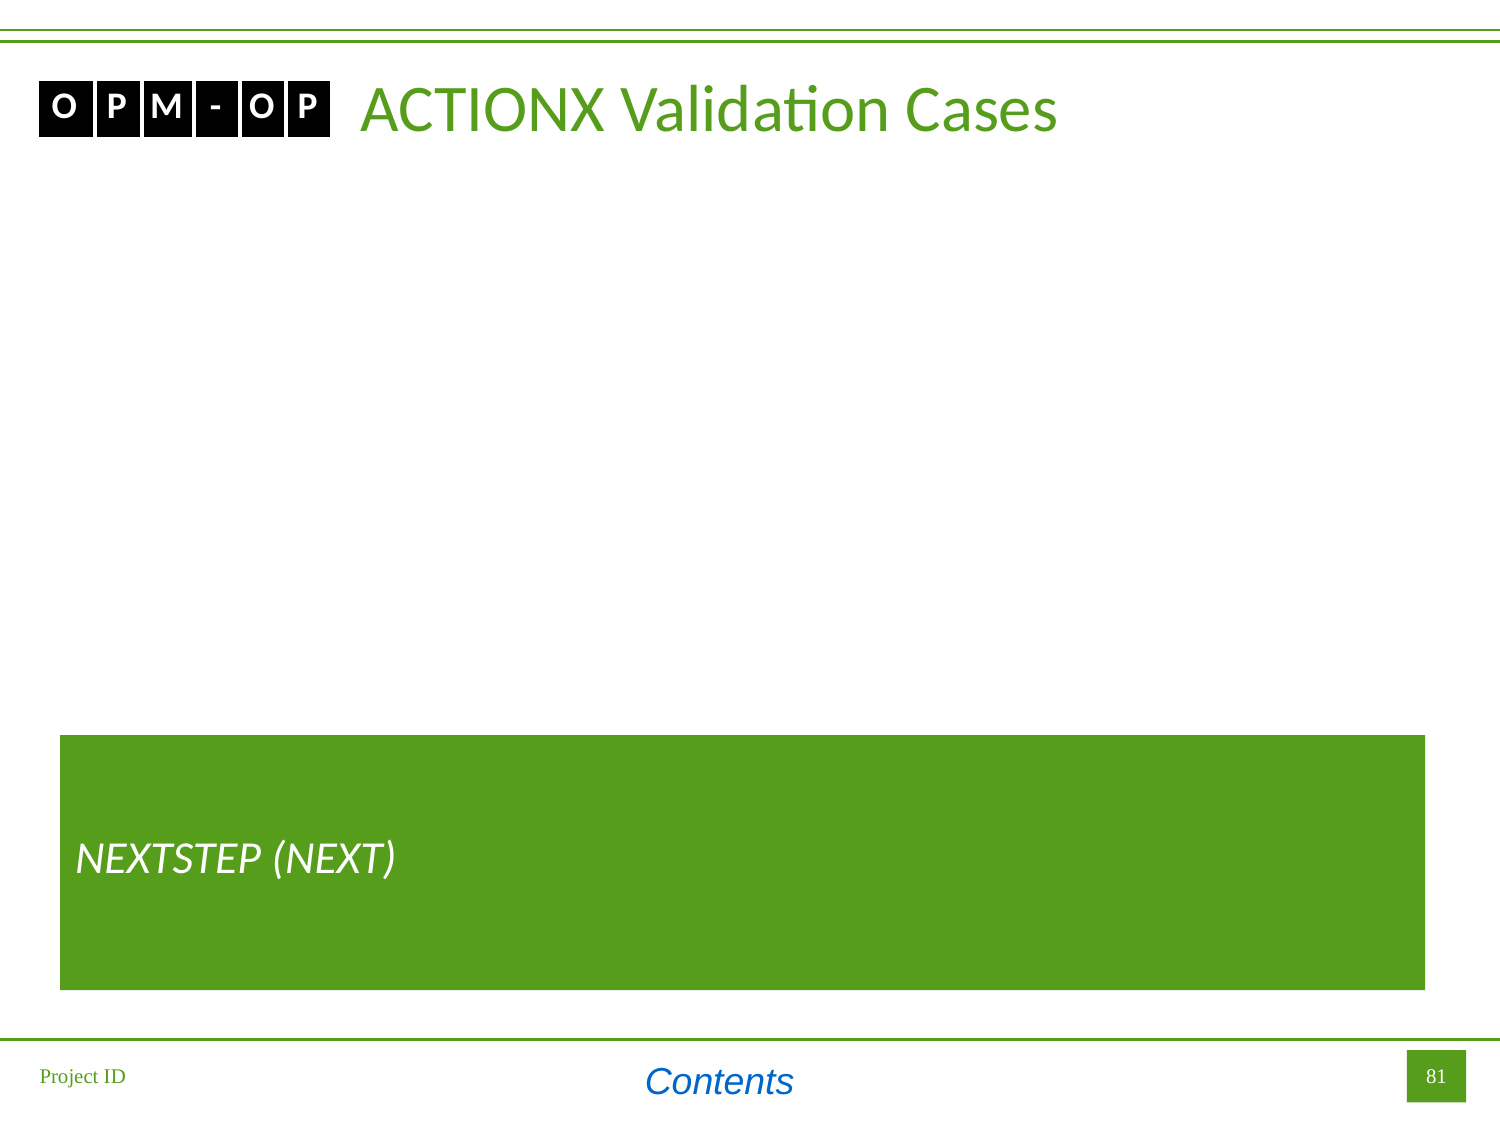

# ACTIONX Validation Cases
NEXTSTEP (NEXT)
Project ID
81